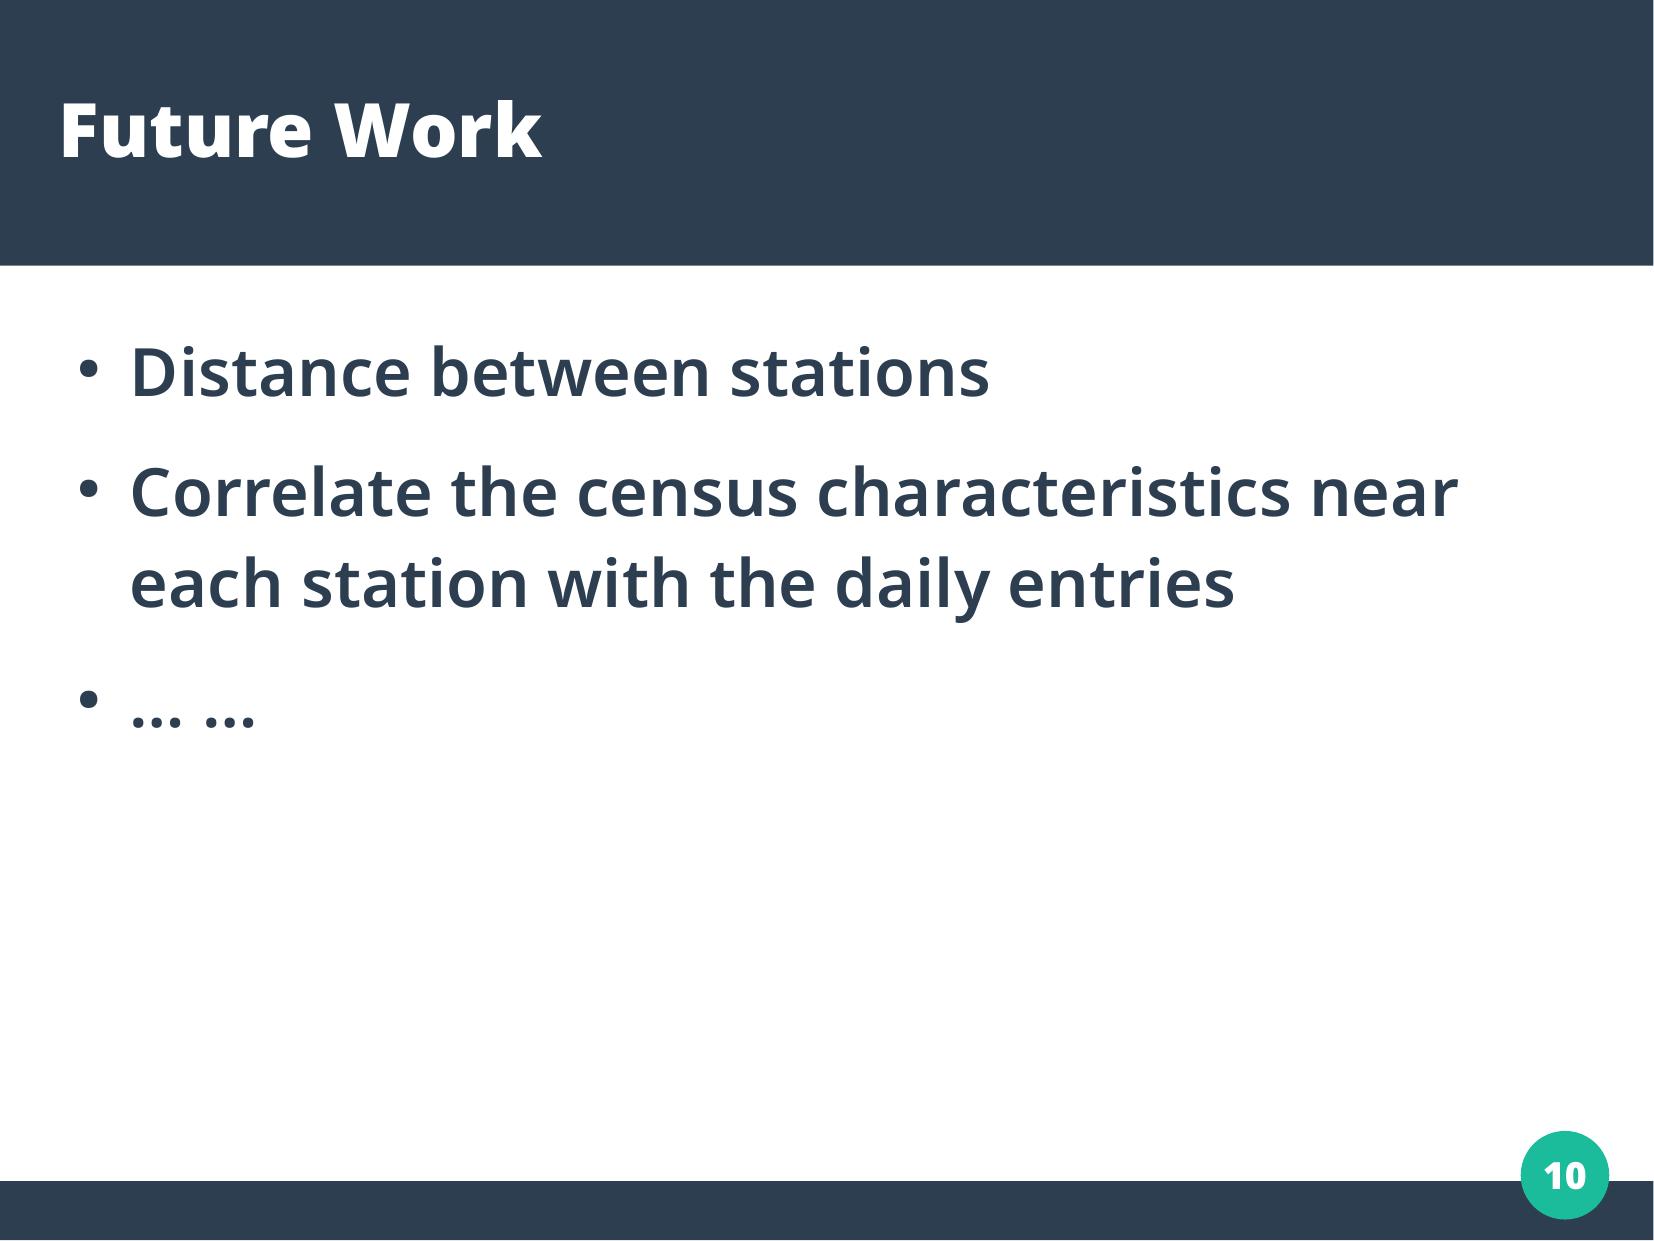

# Future Work
Distance between stations
Correlate the census characteristics near each station with the daily entries
… …
10